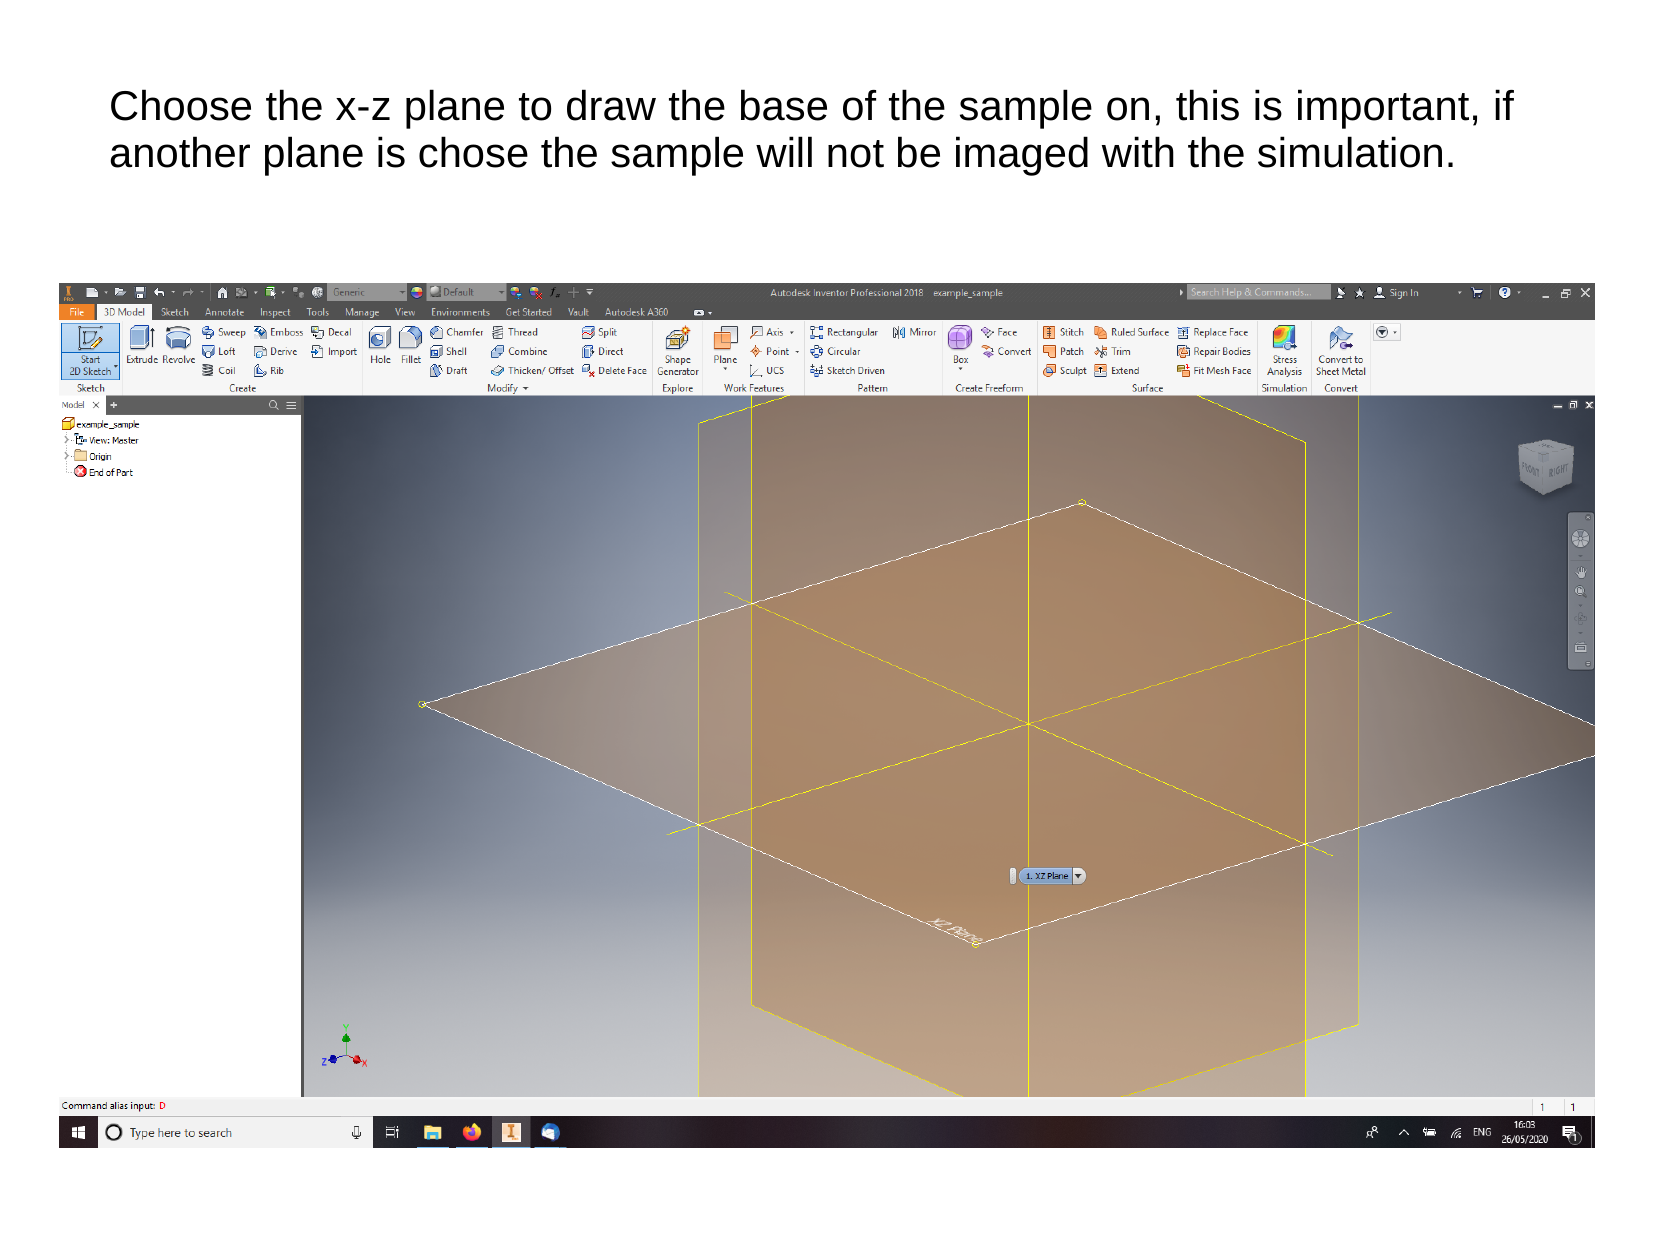

Choose the x-z plane to draw the base of the sample on, this is important, if another plane is chose the sample will not be imaged with the simulation.